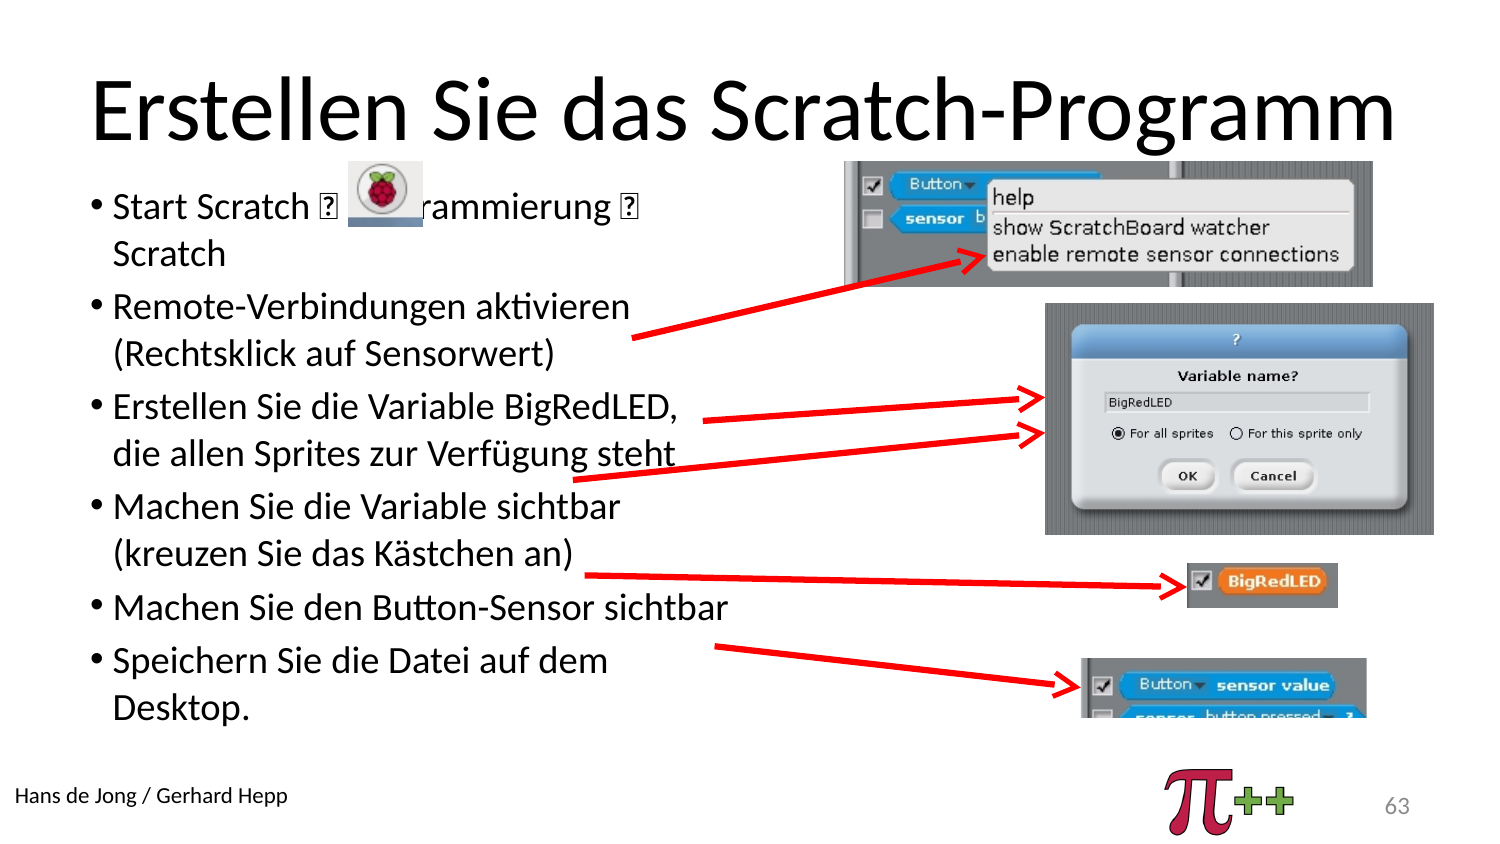

# Erstellen Sie das Scratch-Programm
Start Scratch  Programmierung  Scratch
Remote-Verbindungen aktivieren (Rechtsklick auf Sensorwert)
Erstellen Sie die Variable BigRedLED, die allen Sprites zur Verfügung steht
Machen Sie die Variable sichtbar (kreuzen Sie das Kästchen an)
Machen Sie den Button-Sensor sichtbar
Speichern Sie die Datei auf dem Desktop.